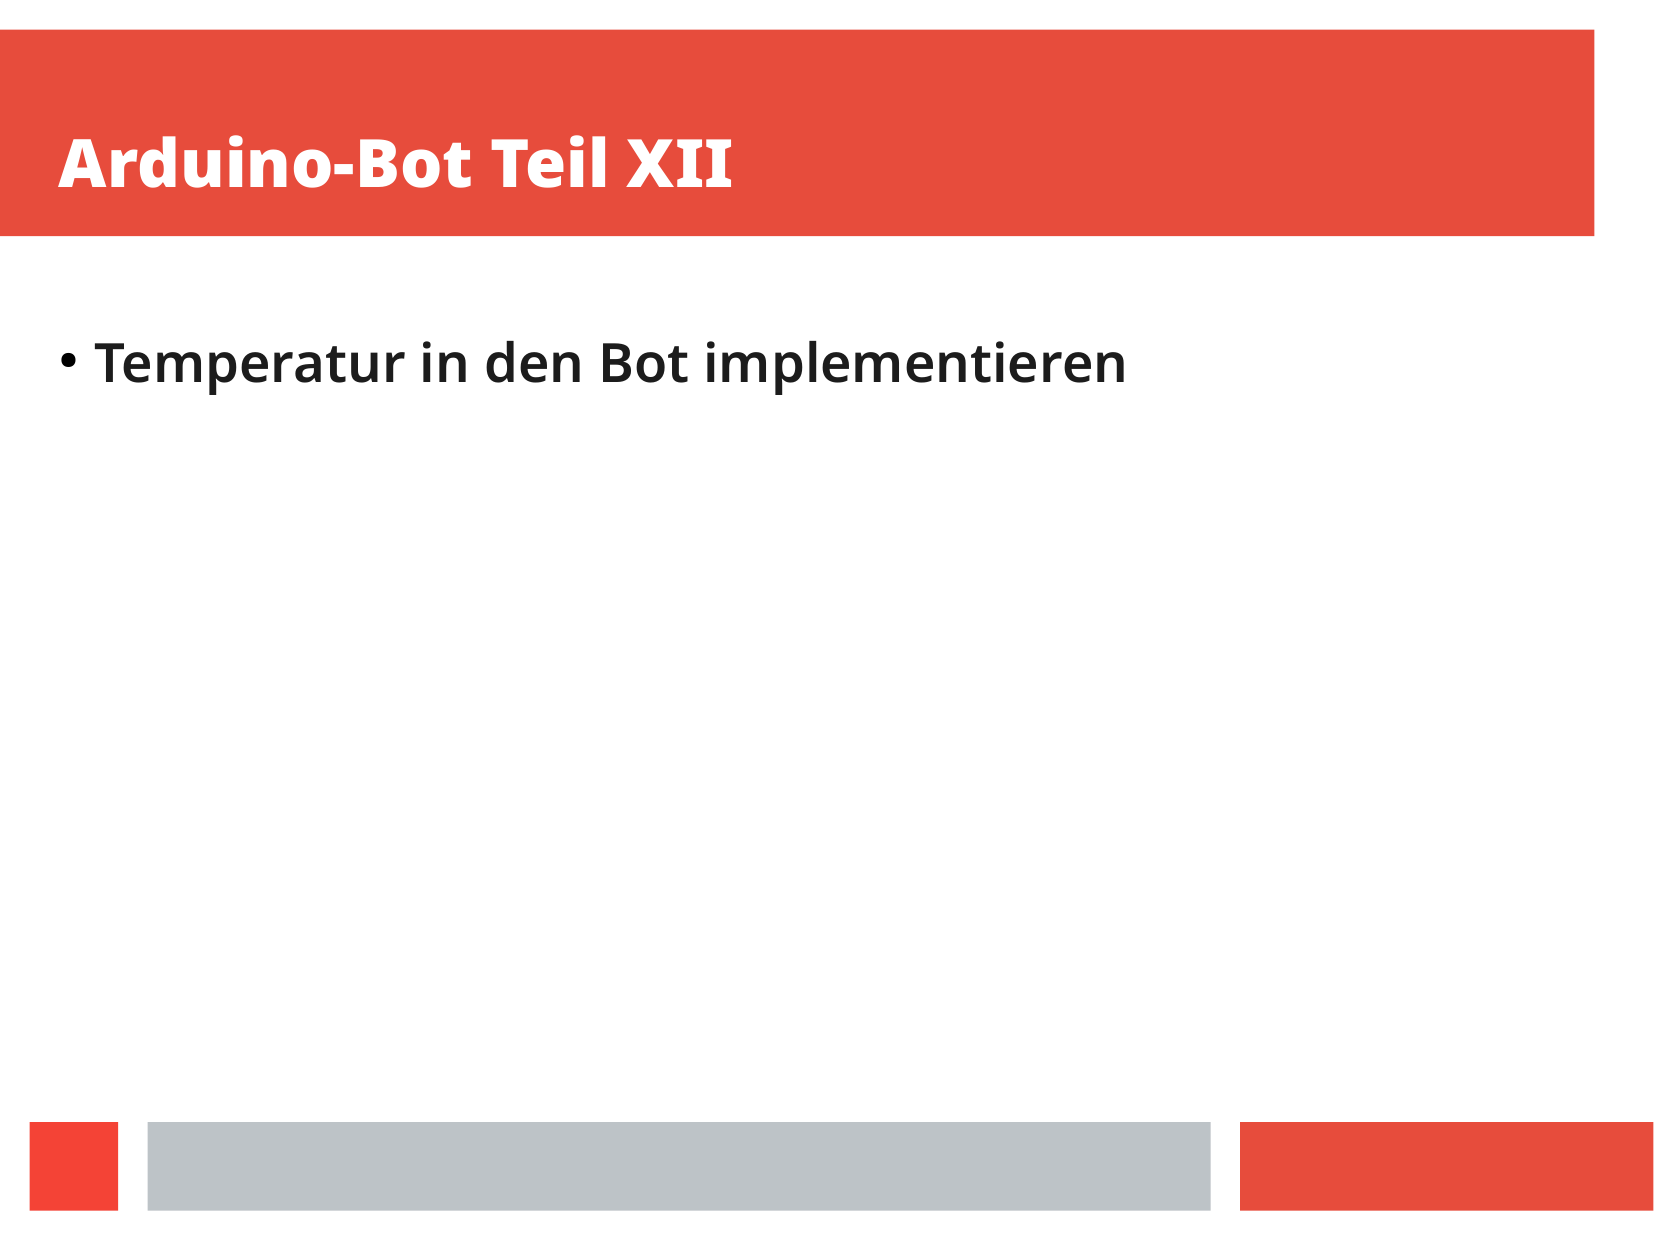

# Arduino-Bot Teil XII
Temperatur in den Bot implementieren